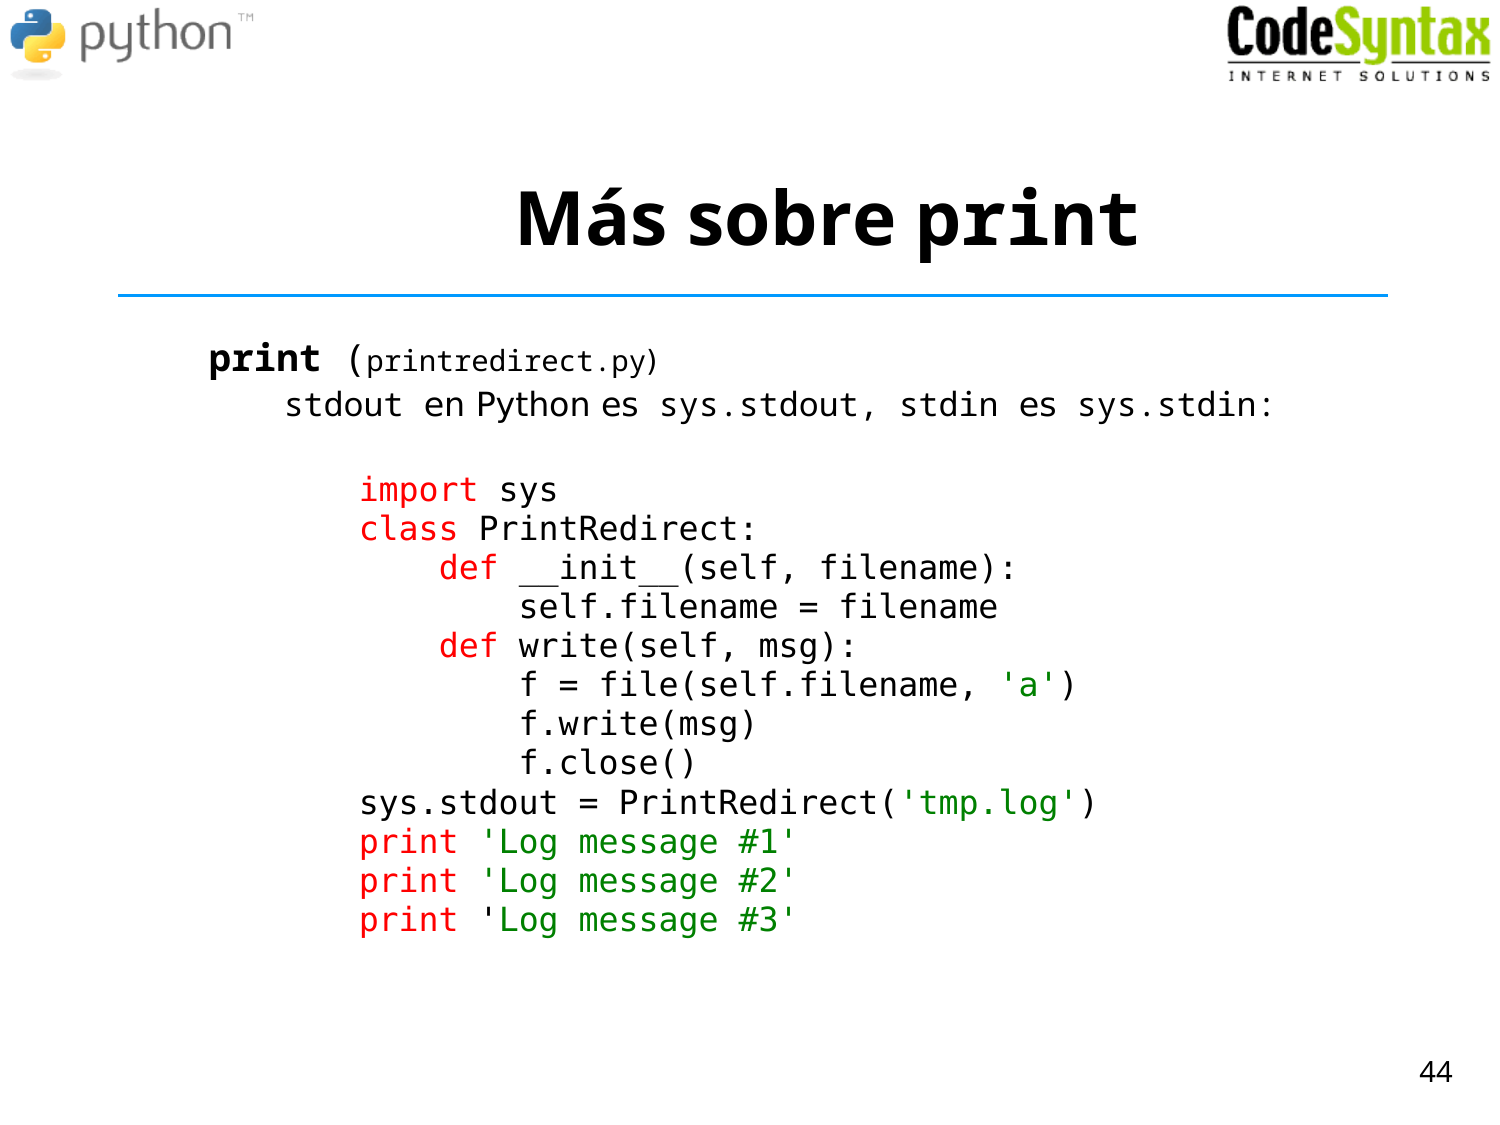

# Más sobre print
print (printredirect.py)
stdout en Python es sys.stdout, stdin es sys.stdin:
import sys
class PrintRedirect:
 def __init__(self, filename):
 self.filename = filename
 def write(self, msg):
 f = file(self.filename, 'a')
 f.write(msg)
 f.close()
sys.stdout = PrintRedirect('tmp.log')
print 'Log message #1'
print 'Log message #2'
print 'Log message #3'
44